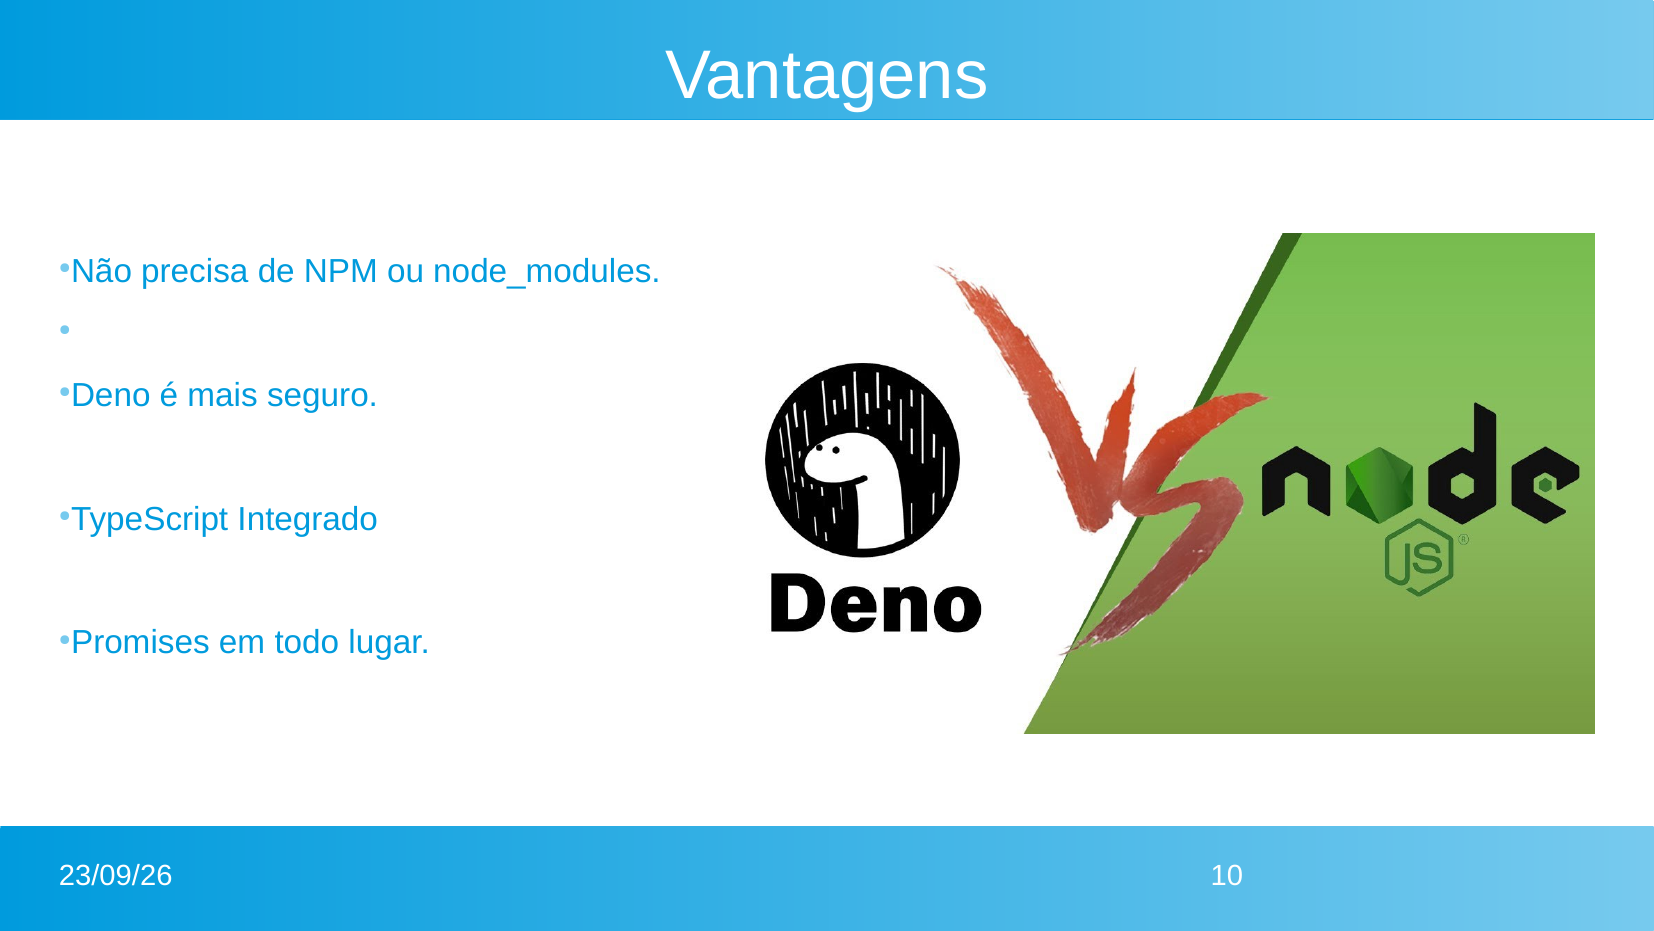

# Vantagens
Não precisa de NPM ou node_modules.
Deno é mais seguro.
TypeScript Integrado
Promises em todo lugar.